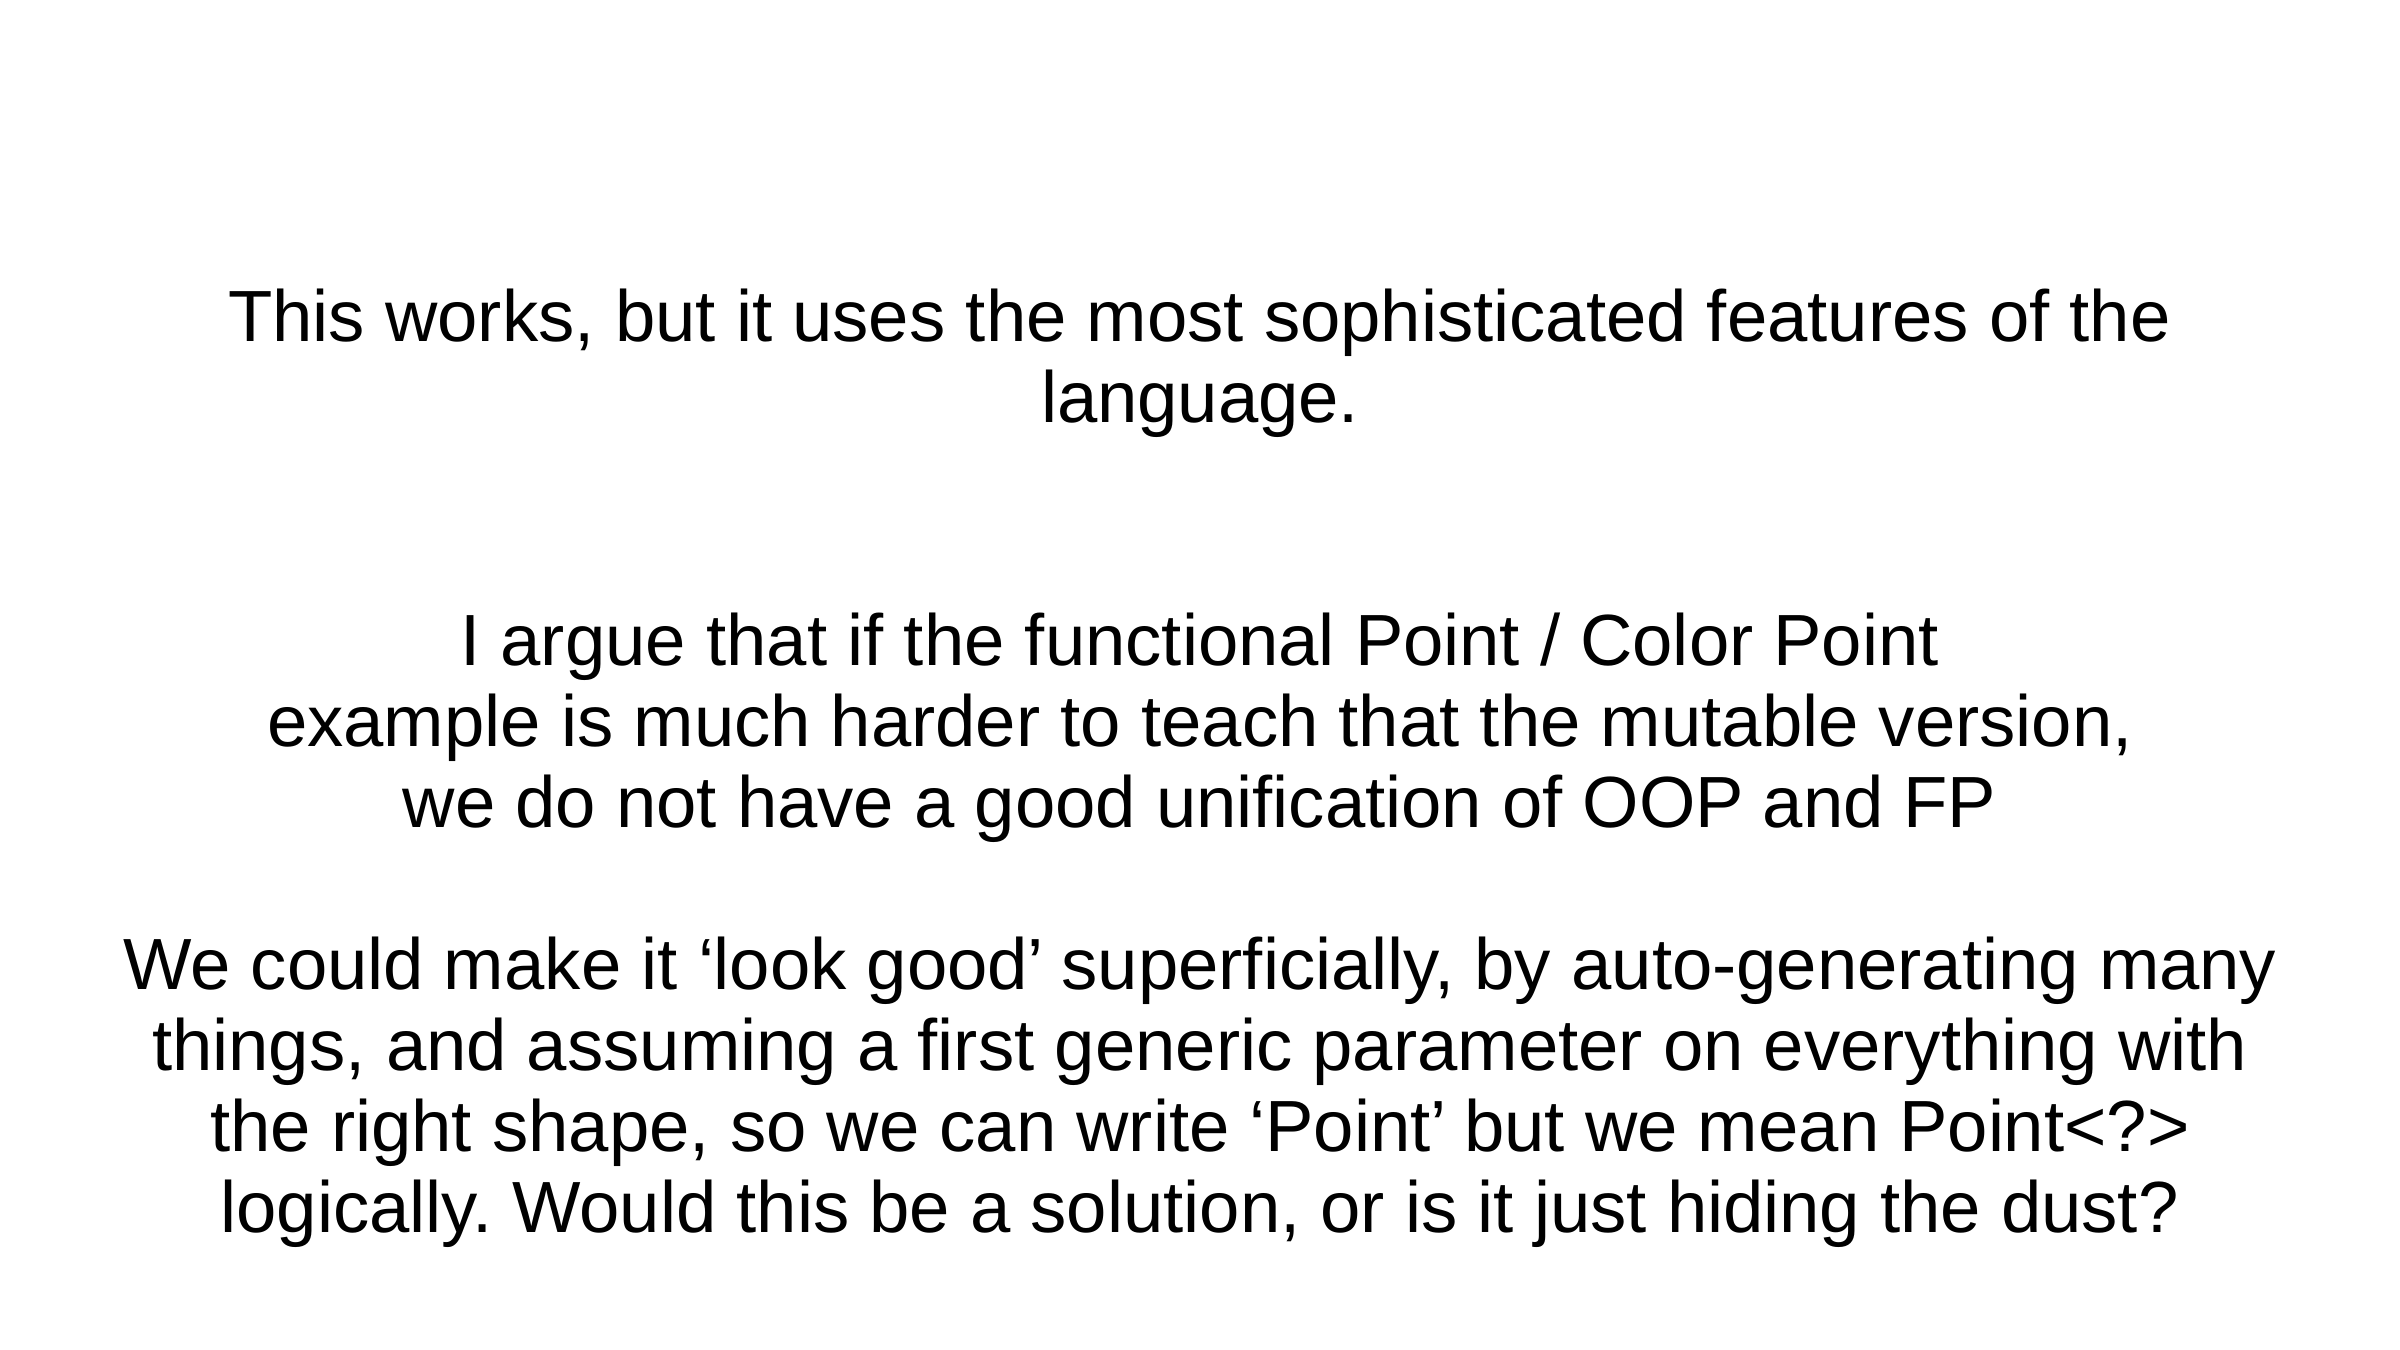

# This works, but it uses the most sophisticated features of the language.
I argue that if the functional Point / Color Point
example is much harder to teach that the mutable version,
we do not have a good unification of OOP and FP
We could make it ‘look good’ superficially, by auto-generating many things, and assuming a first generic parameter on everything with the right shape, so we can write ‘Point’ but we mean Point<?> logically. Would this be a solution, or is it just hiding the dust?